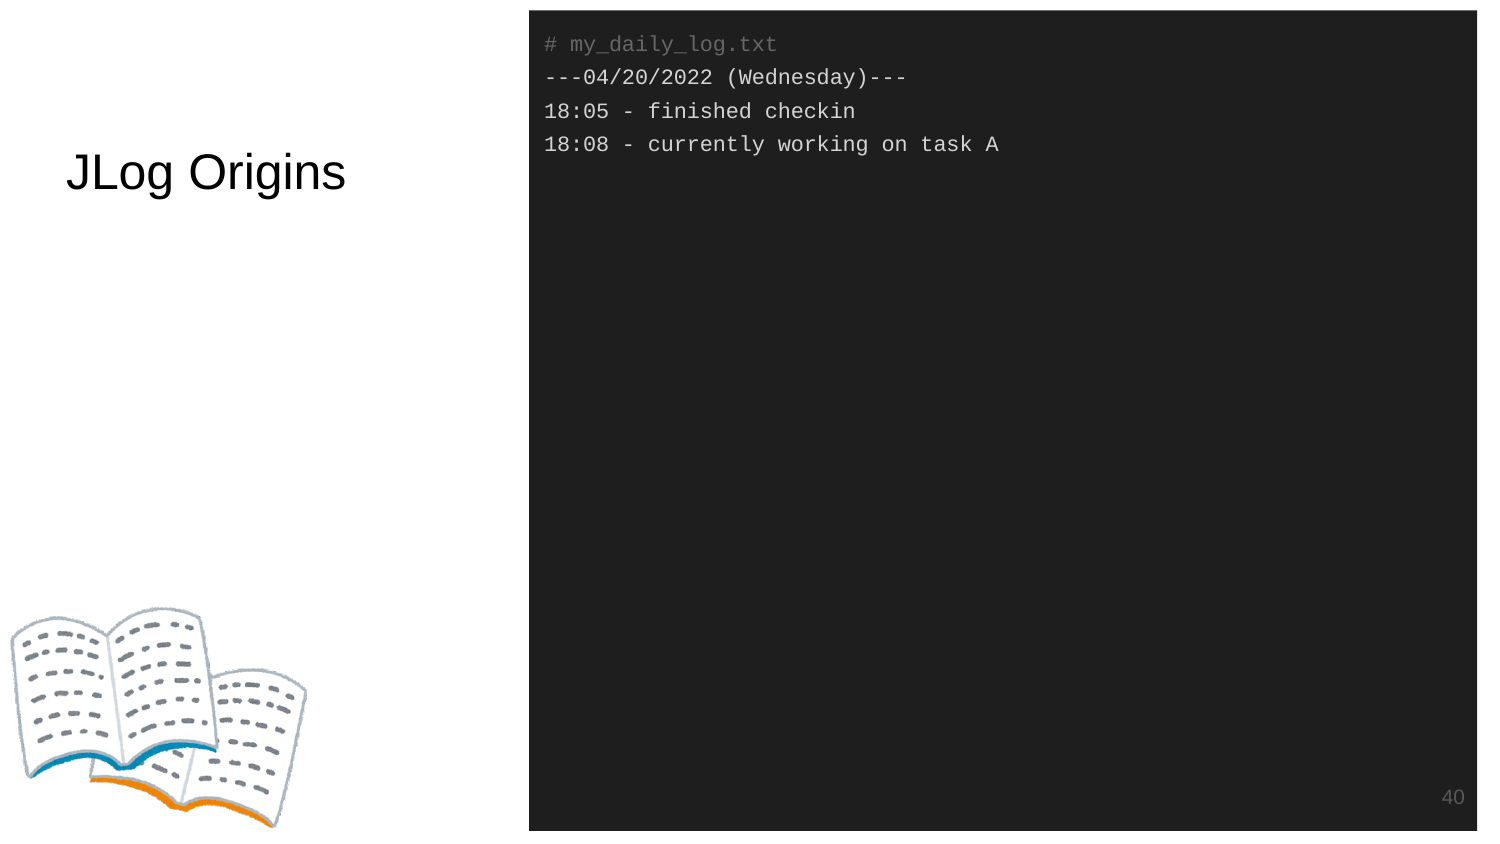

# my_daily_log.txt
---04/20/2022 (Wednesday)---
18:05 - finished checkin
18:08 - currently working on task A
# JLog Origins